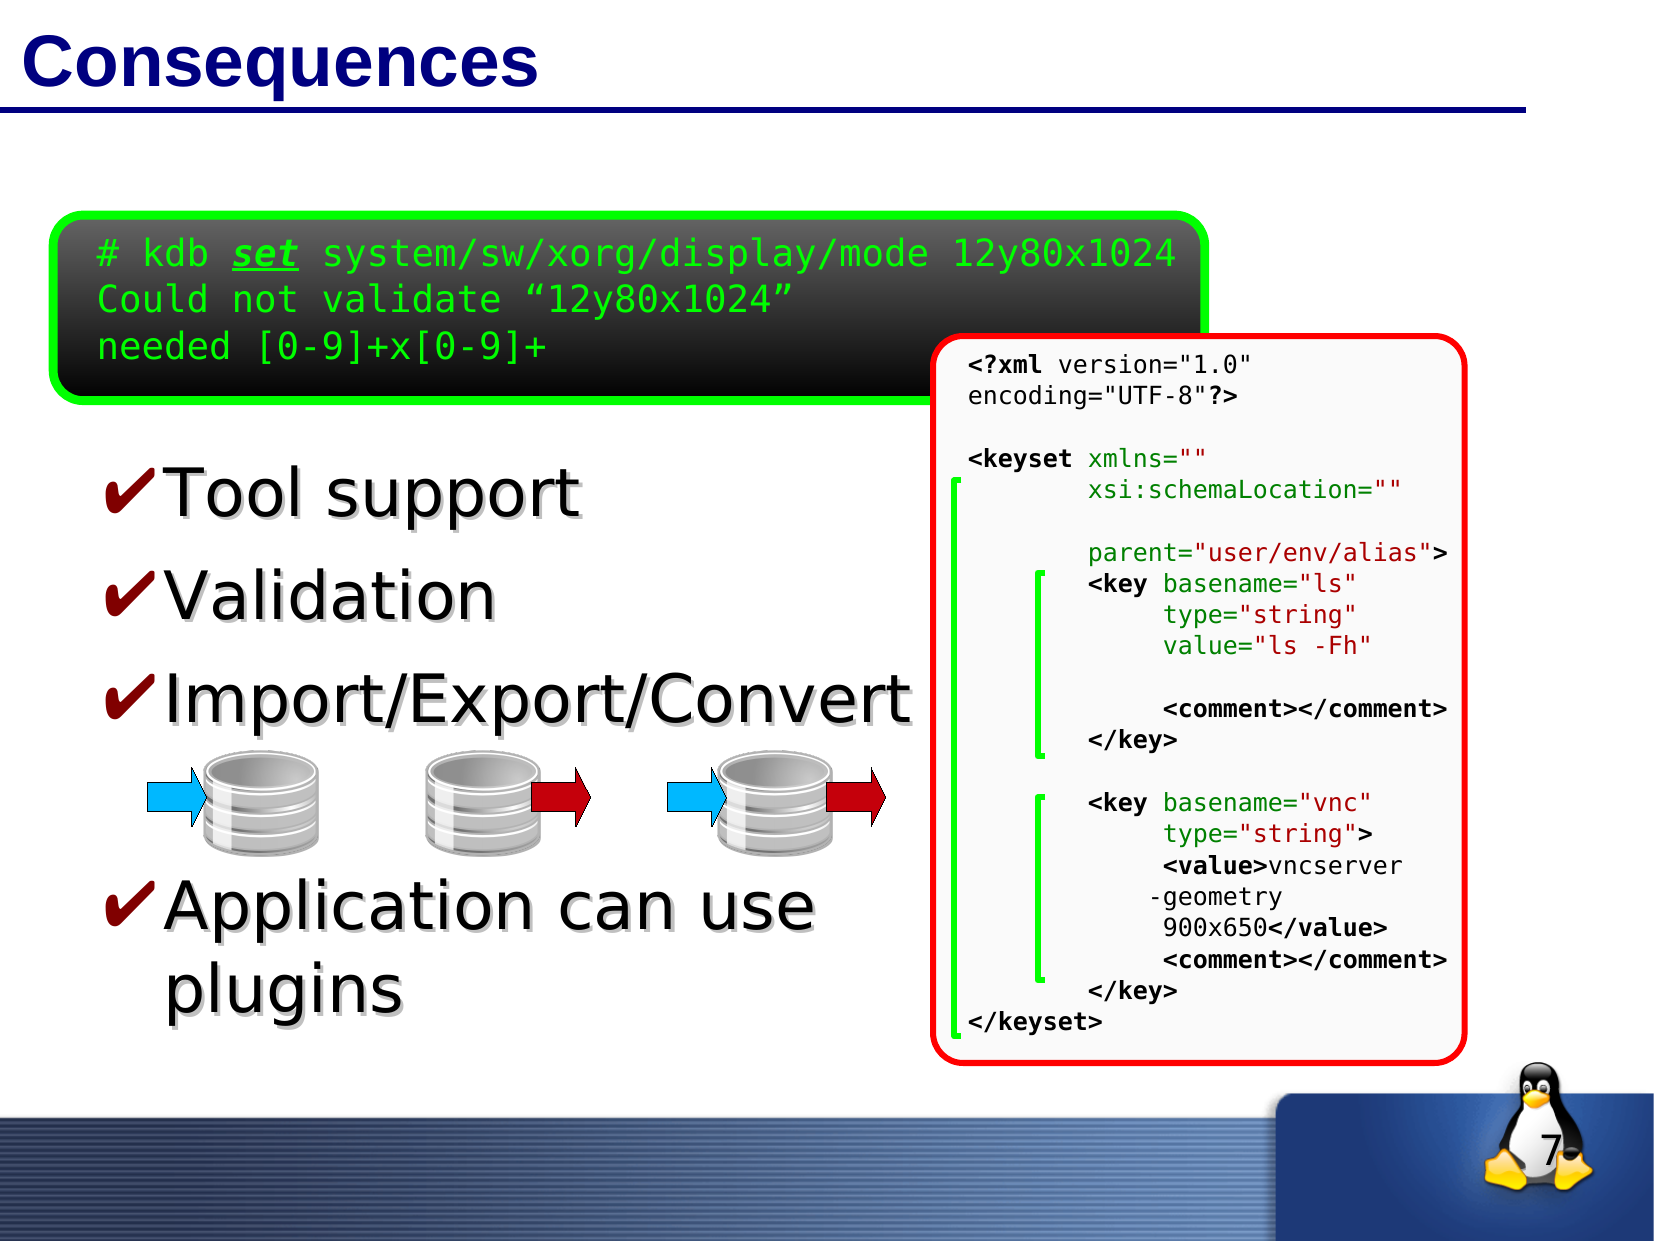

Consequences
# kdb set system/sw/xorg/display/mode 12y80x1024
Could not validate “12y80x1024”
needed [0-9]+x[0-9]+
<?xml version="1.0" encoding="UTF-8"?>
<keyset xmlns=""
 xsi:schemaLocation=""
 parent="user/env/alias">
 <key basename="ls"
 type="string"
 value="ls -Fh"
 <comment></comment>
 </key>
 <key basename="vnc"
 type="string">
 <value>vncserver
 -geometry
 900x650</value>
 <comment></comment>
 </key>
</keyset>
Tool support
Validation
Import/Export/Convert
Application can use plugins